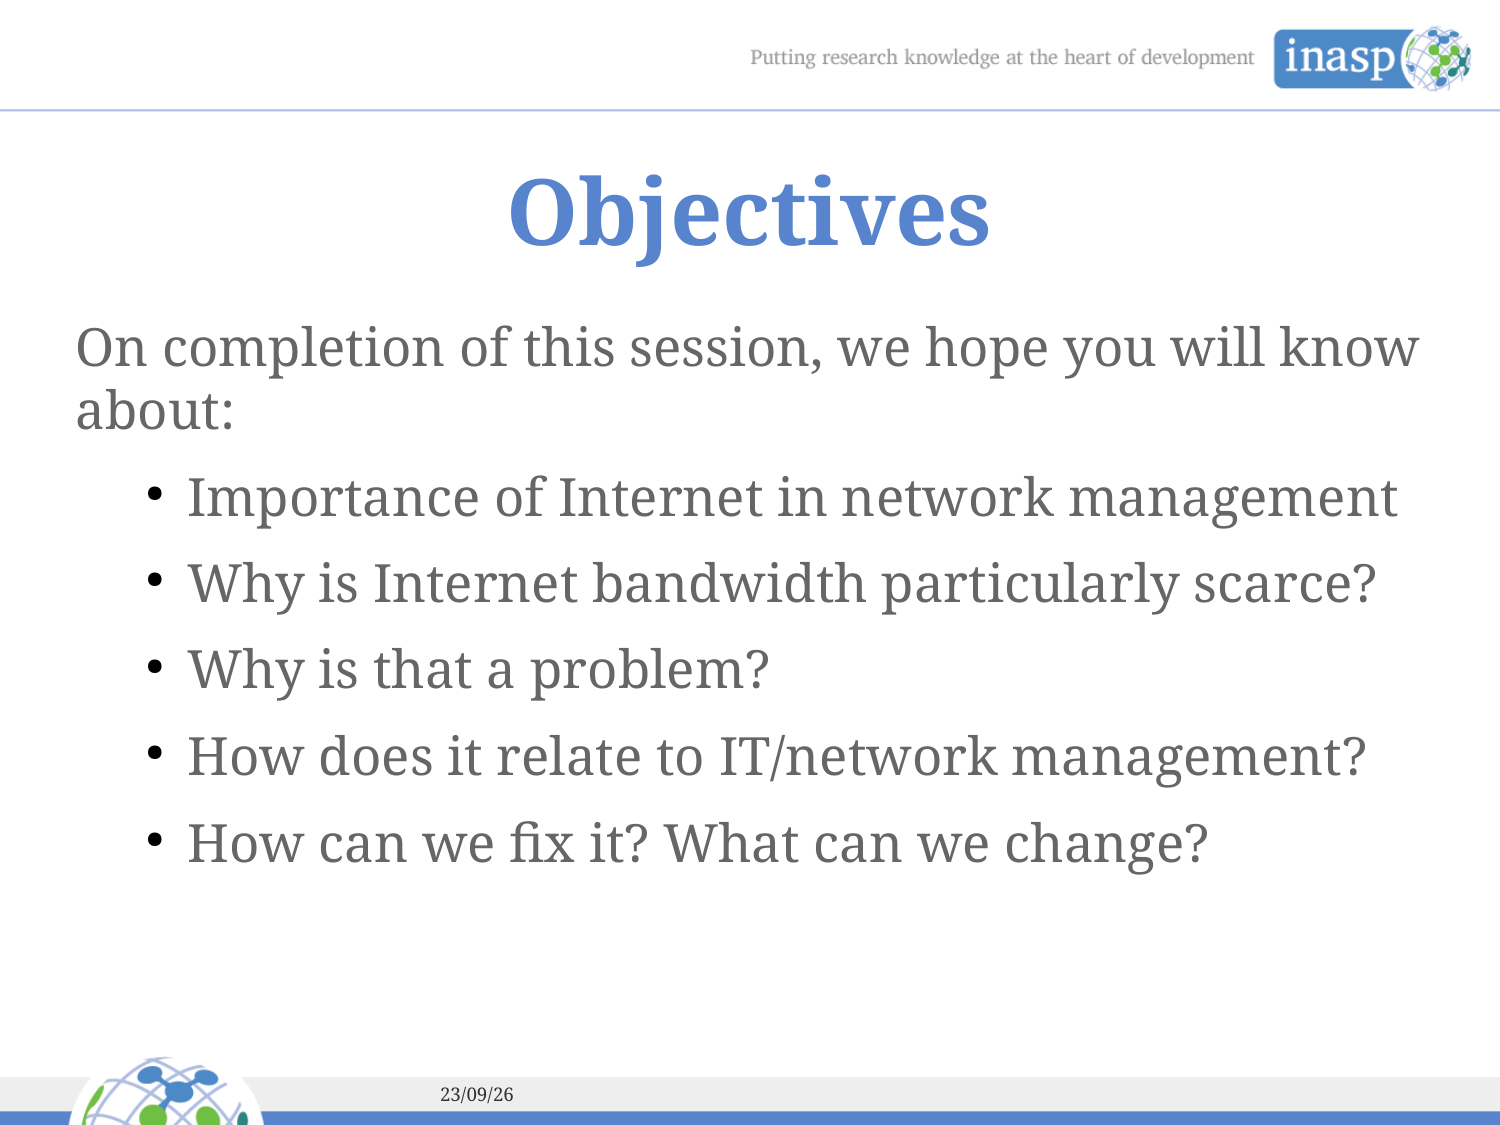

# Objectives
On completion of this session, we hope you will know about:
Importance of Internet in network management
Why is Internet bandwidth particularly scarce?
Why is that a problem?
How does it relate to IT/network management?
How can we fix it? What can we change?